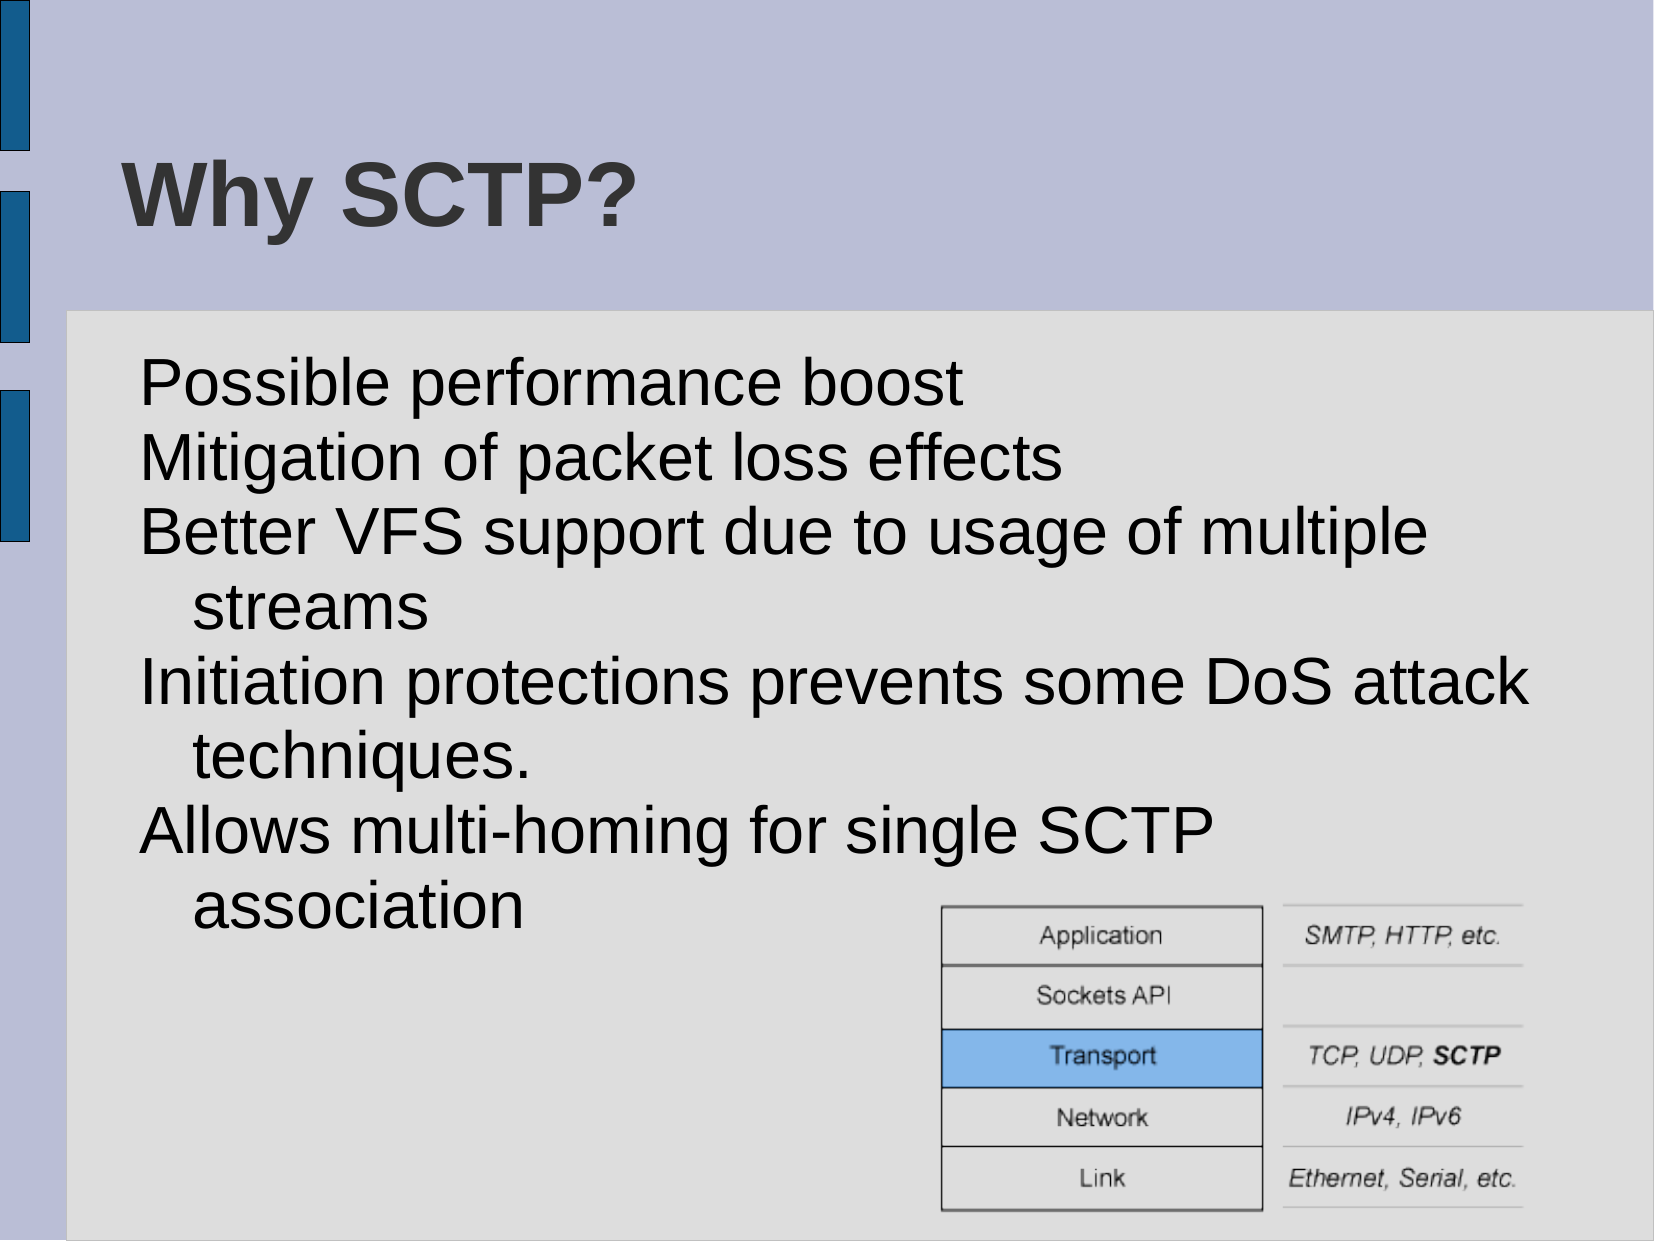

# Why SCTP?
Possible performance boost
Mitigation of packet loss effects
Better VFS support due to usage of multiple streams
Initiation protections prevents some DoS attack techniques.
Allows multi-homing for single SCTP association